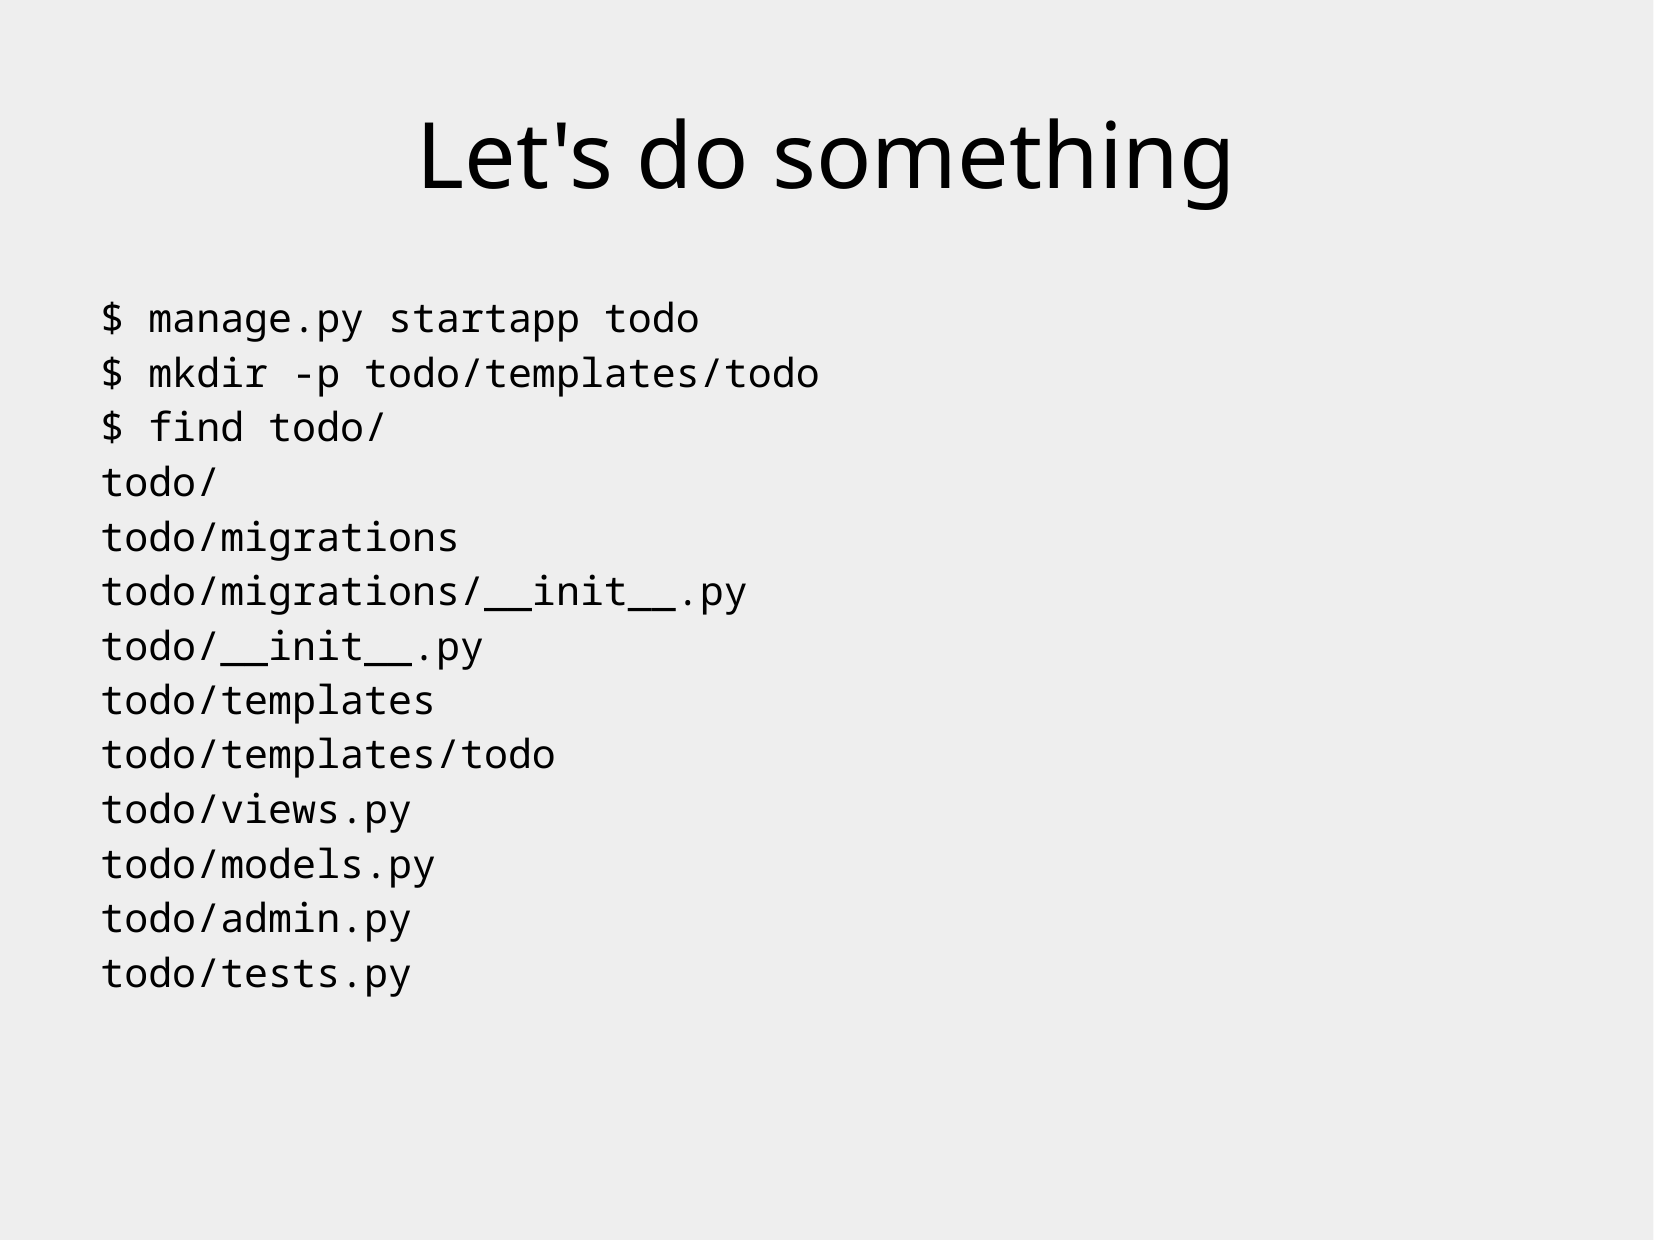

# Let's do something
$ manage.py startapp todo
$ mkdir -p todo/templates/todo
$ find todo/
todo/
todo/migrations
todo/migrations/__init__.py
todo/__init__.py
todo/templates
todo/templates/todo
todo/views.py
todo/models.py
todo/admin.py
todo/tests.py